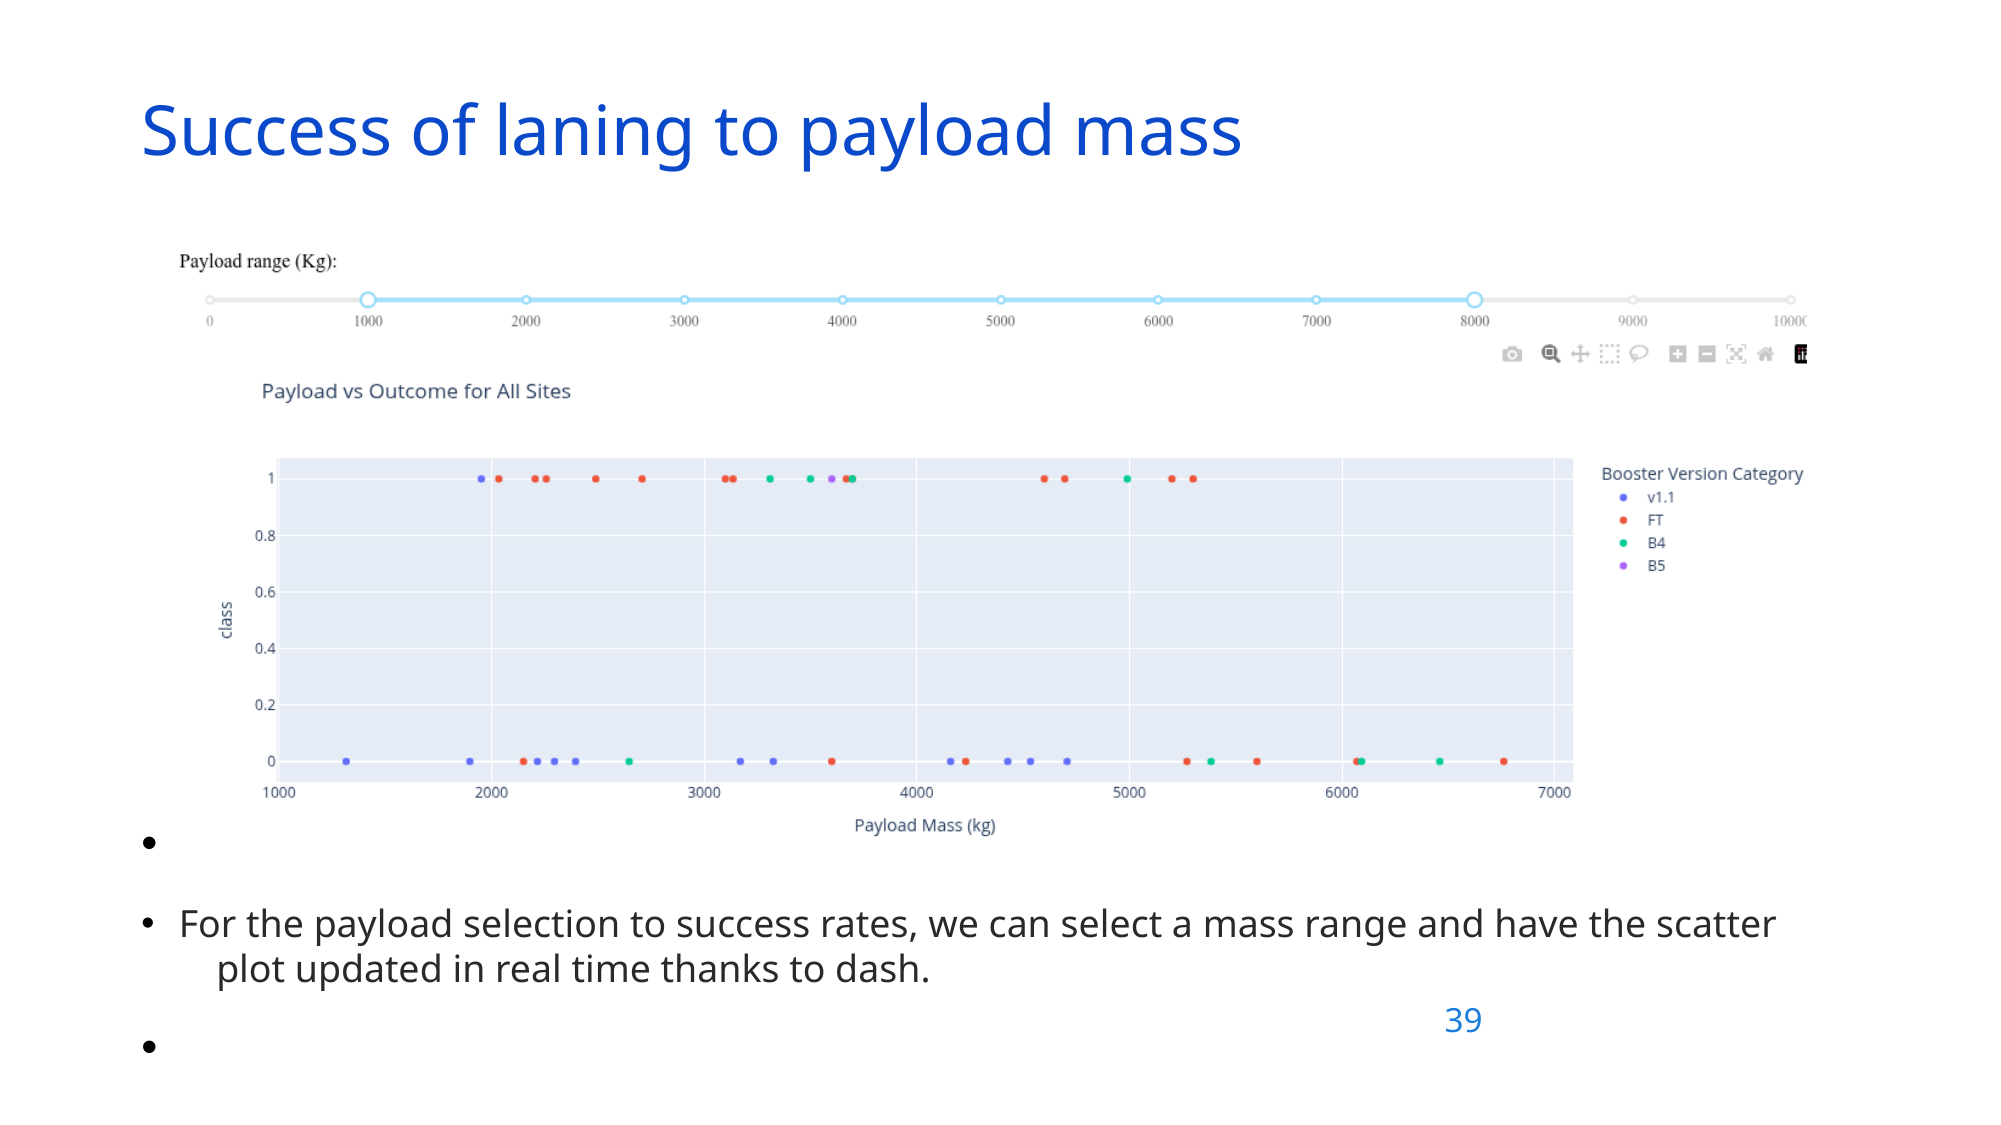

Success of laning to payload mass
# For the payload selection to success rates, we can select a mass range and have the scatter plot updated in real time thanks to dash.